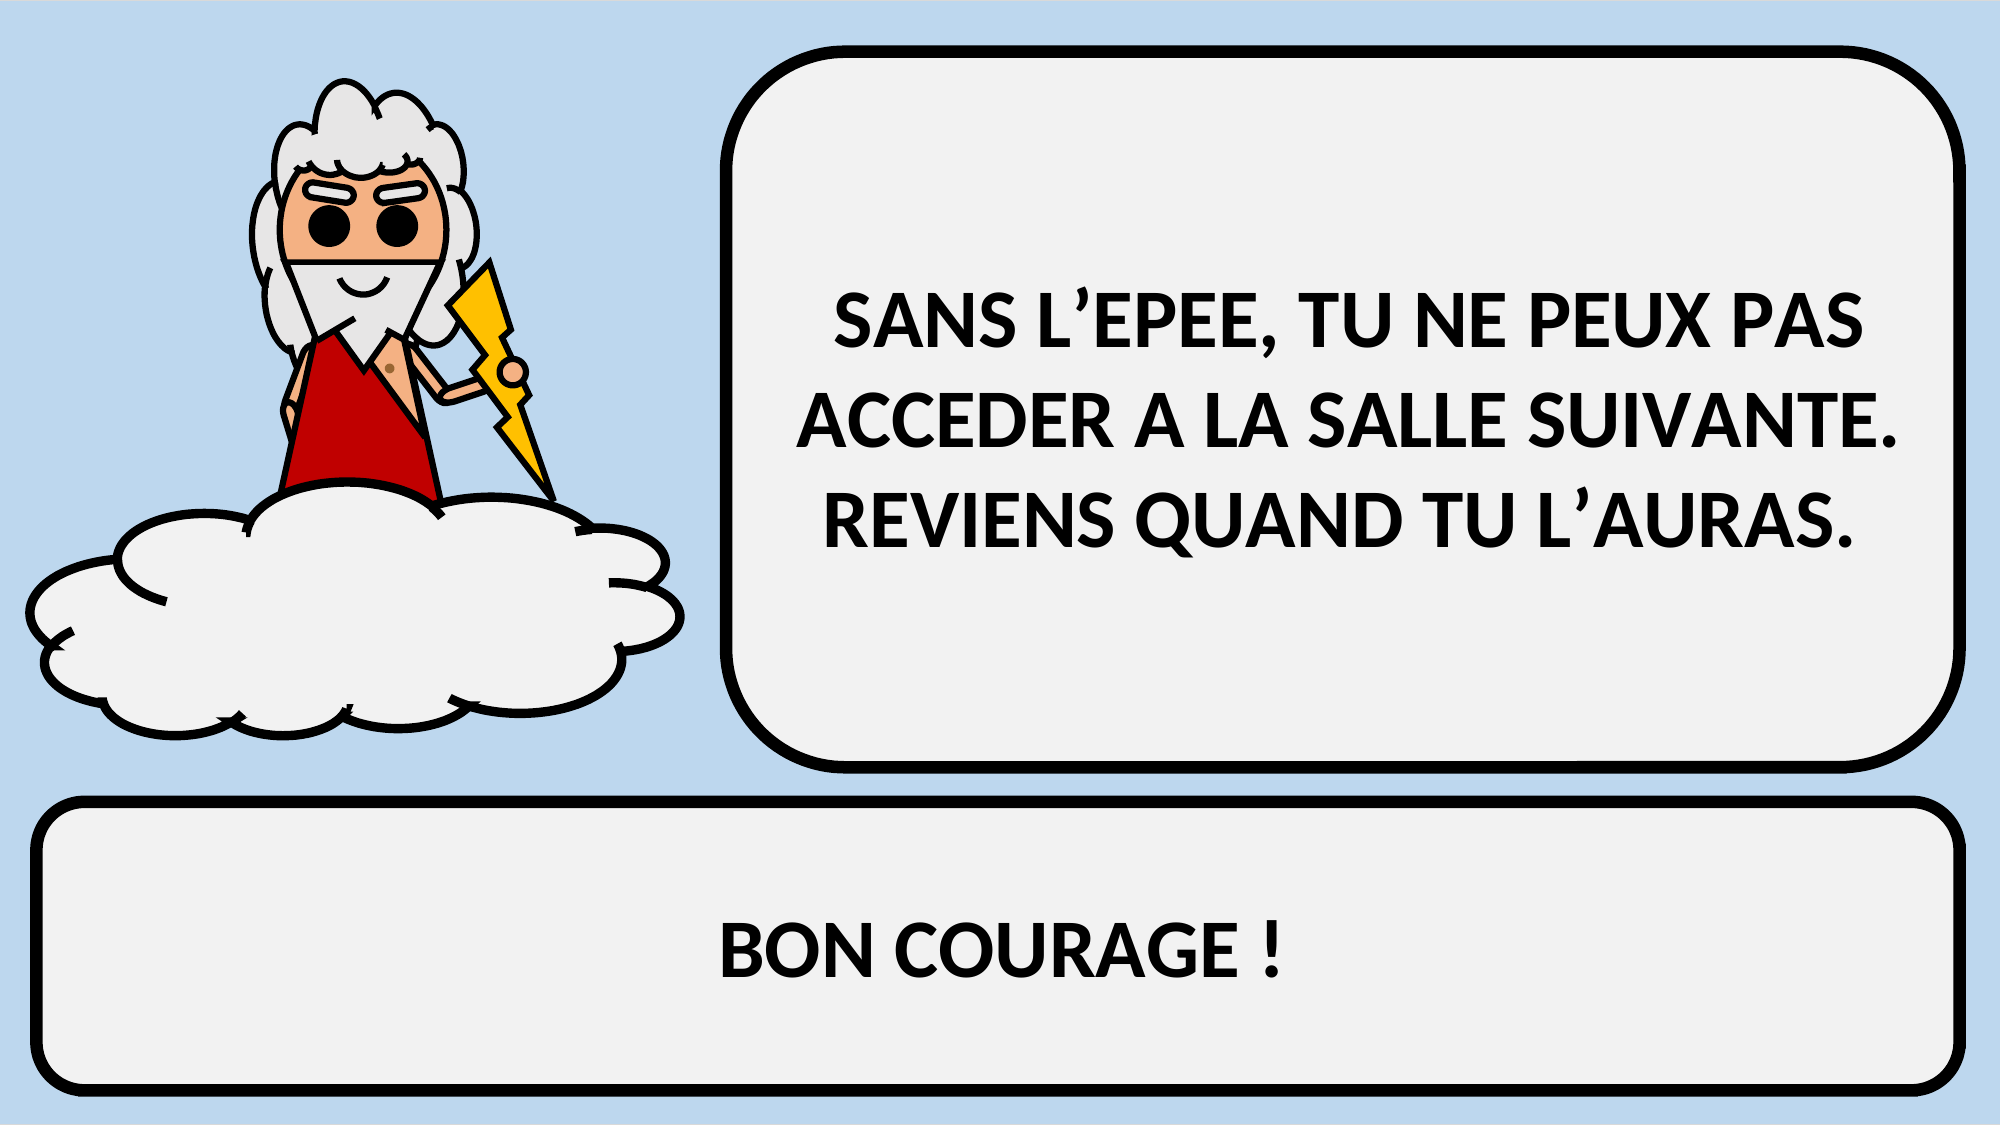

SANS L’EPEE, TU NE PEUX PAS ACCEDER A LA SALLE SUIVANTE. REVIENS QUAND TU L’AURAS.
BON COURAGE !